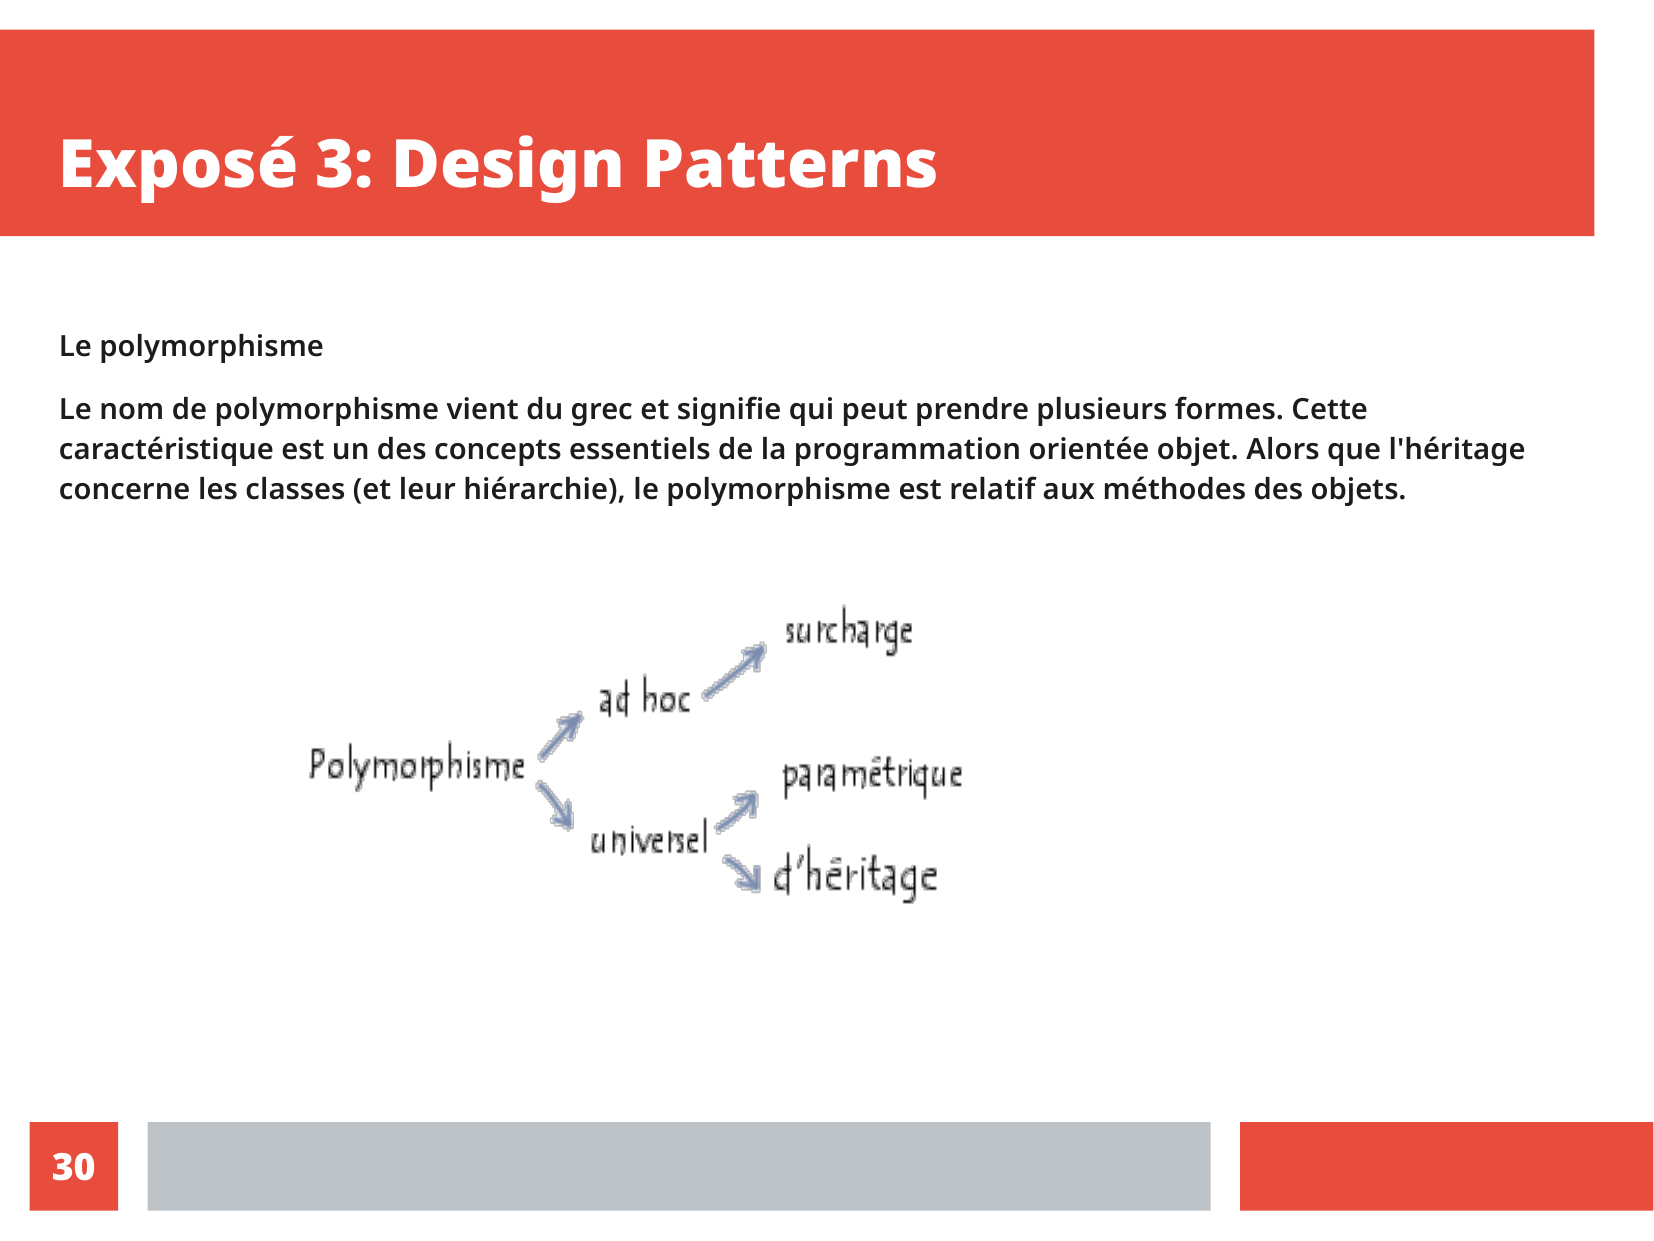

# Exposé 3: Design Patterns
Le polymorphisme
Le nom de polymorphisme vient du grec et signifie qui peut prendre plusieurs formes. Cette caractéristique est un des concepts essentiels de la programmation orientée objet. Alors que l'héritage concerne les classes (et leur hiérarchie), le polymorphisme est relatif aux méthodes des objets.
30